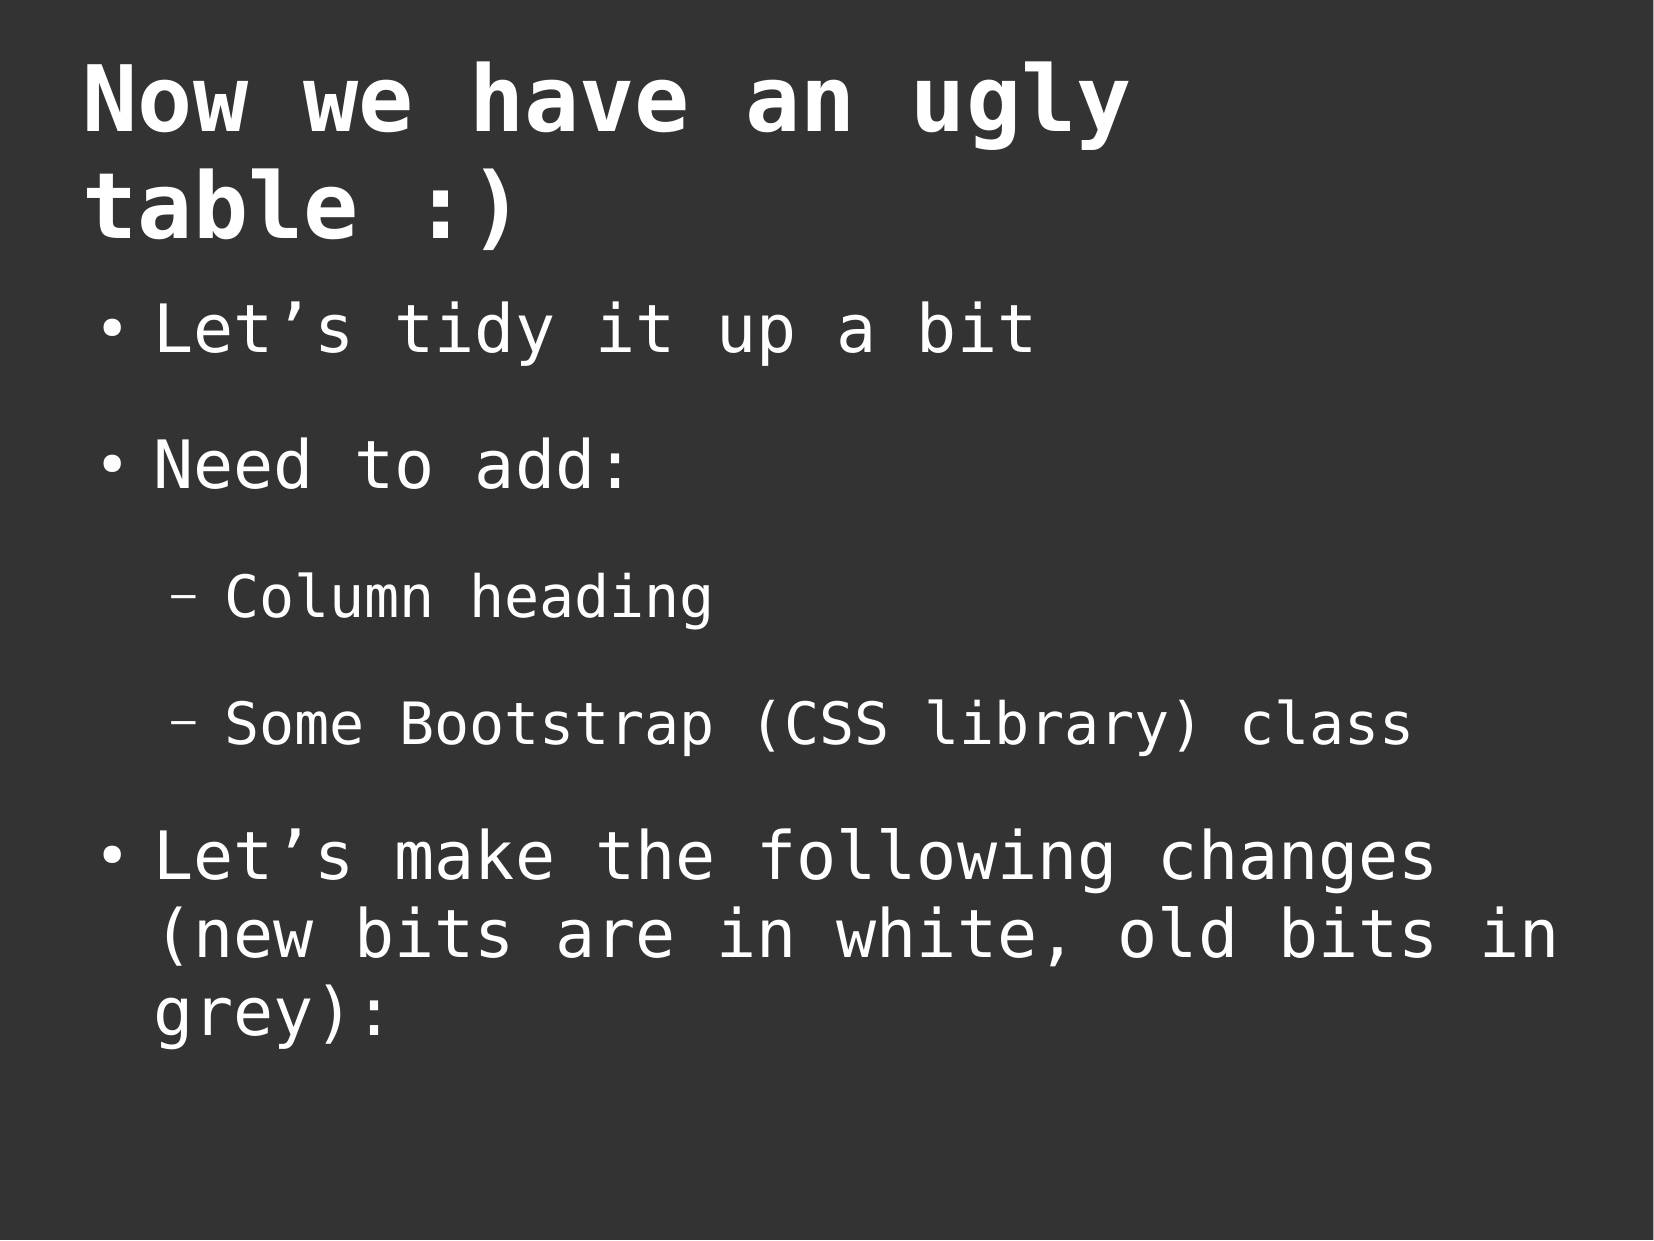

# Now we have an ugly table :)
Let’s tidy it up a bit
Need to add:
Column heading
Some Bootstrap (CSS library) class
Let’s make the following changes (new bits are in white, old bits in grey):